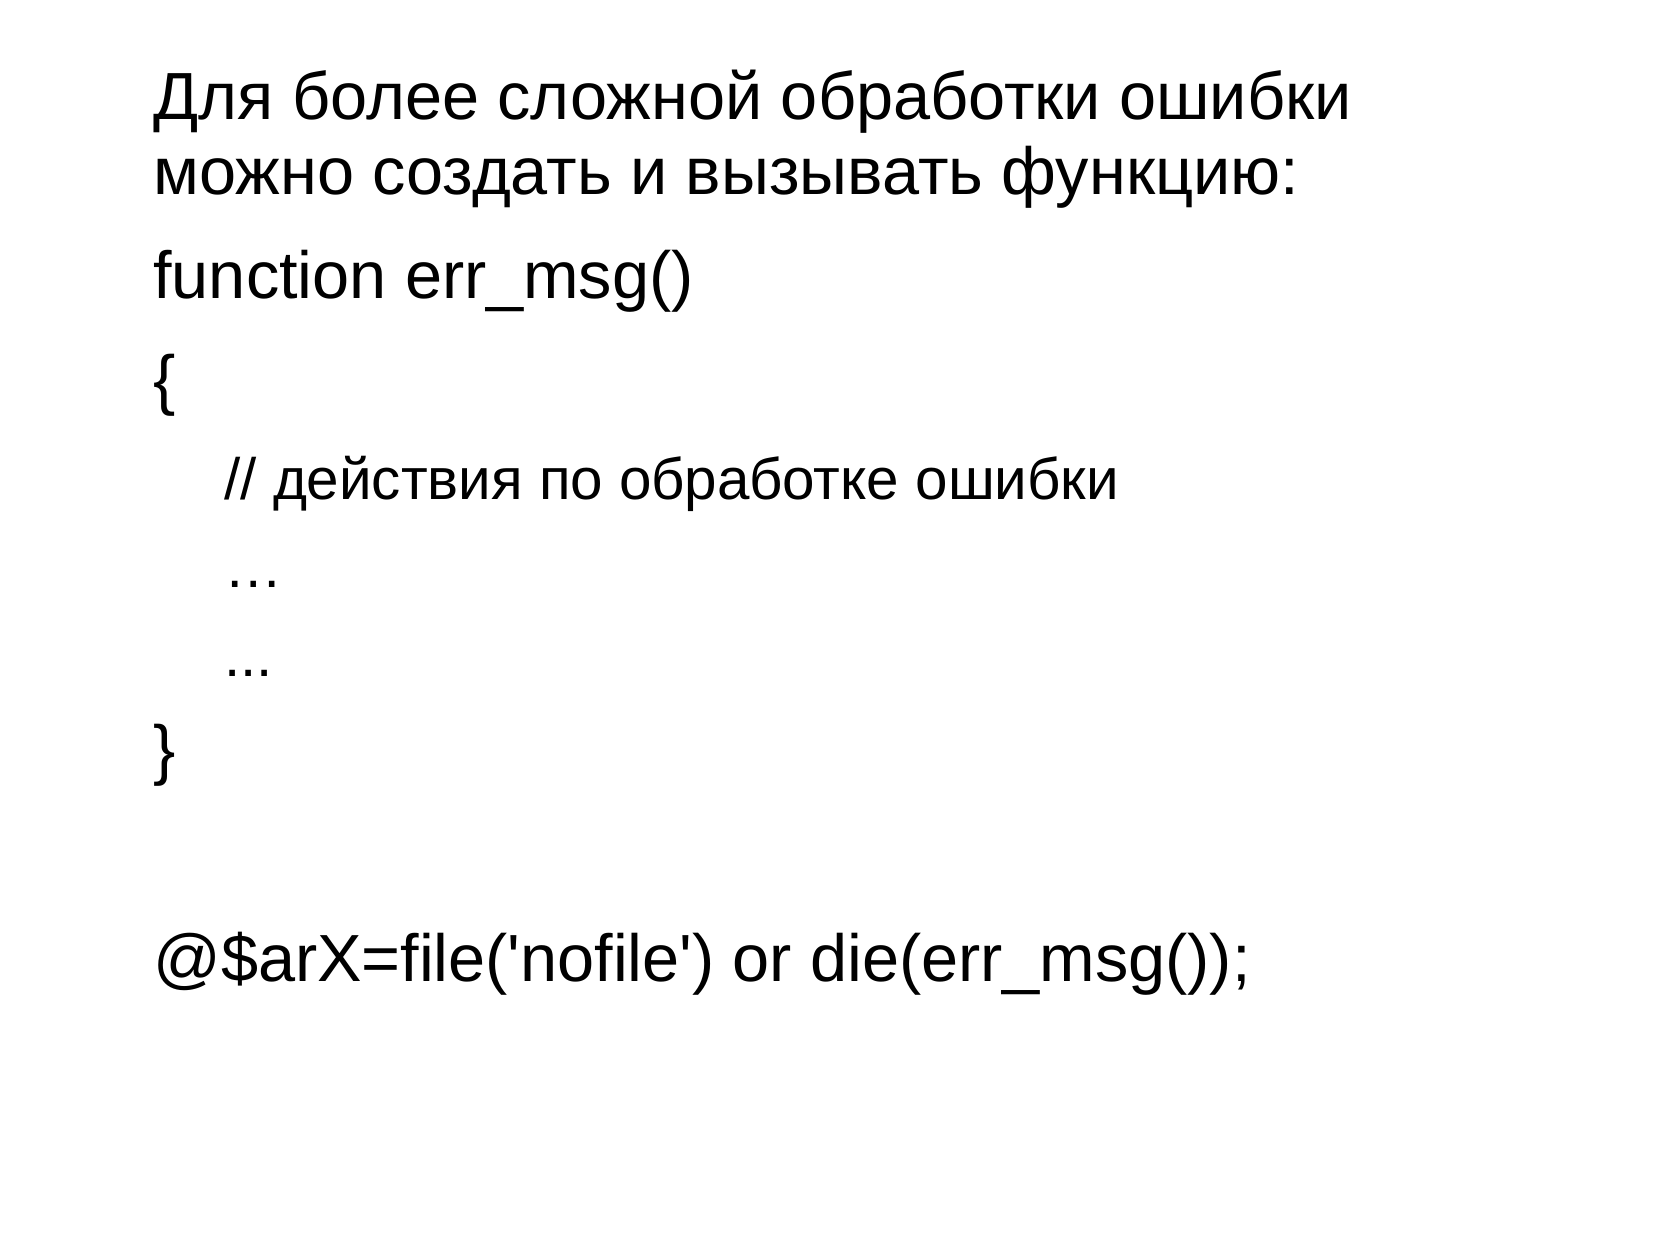

# Для более сложной обработки ошибки можно создать и вызывать функцию:
function err_msg()
{
// действия по обработке ошибки
…
...
}
@$arX=file('nofile') or die(err_msg());